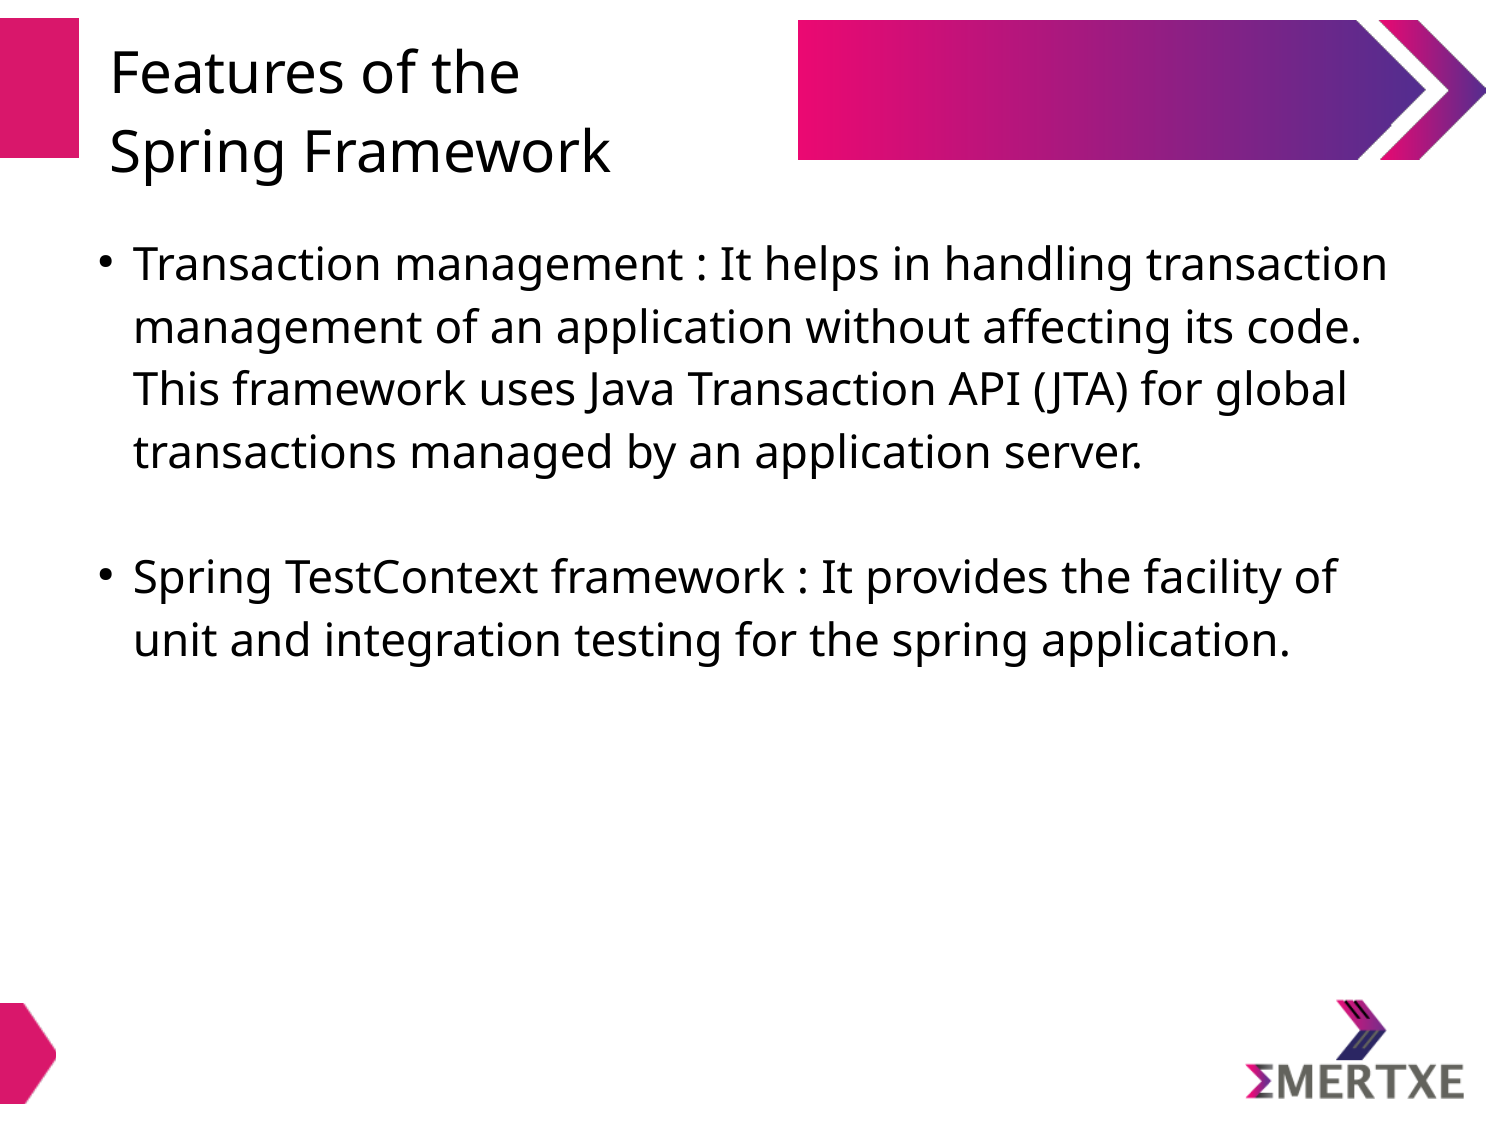

Features of the Spring Framework
Transaction management : It helps in handling transaction management of an application without affecting its code. This framework uses Java Transaction API (JTA) for global transactions managed by an application server.
Spring TestContext framework : It provides the facility of unit and integration testing for the spring application.